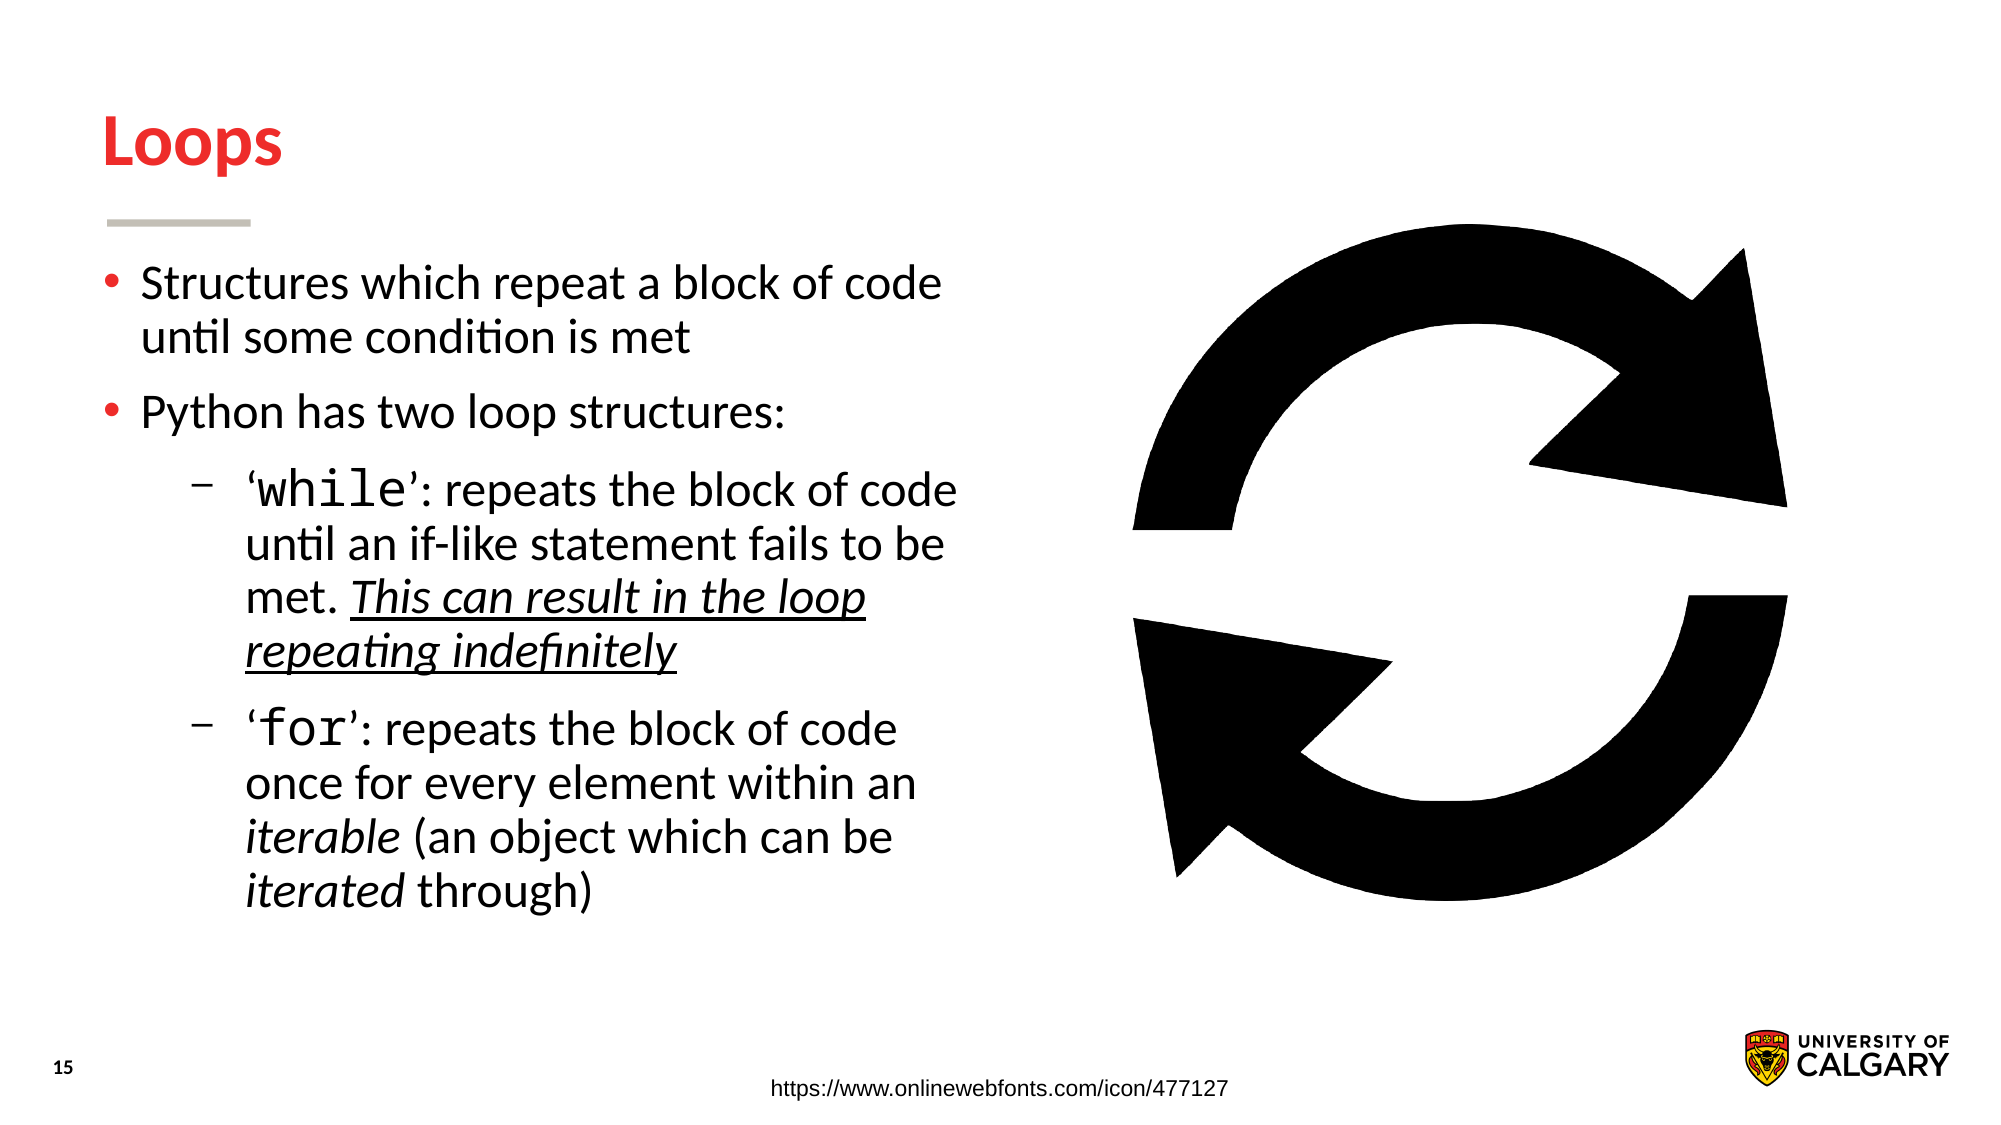

# Loops
Structures which repeat a block of code until some condition is met
Python has two loop structures:
‘while’: repeats the block of code until an if-like statement fails to be met. This can result in the loop repeating indefinitely
‘for’: repeats the block of code once for every element within an iterable (an object which can be iterated through)
https://www.onlinewebfonts.com/icon/477127